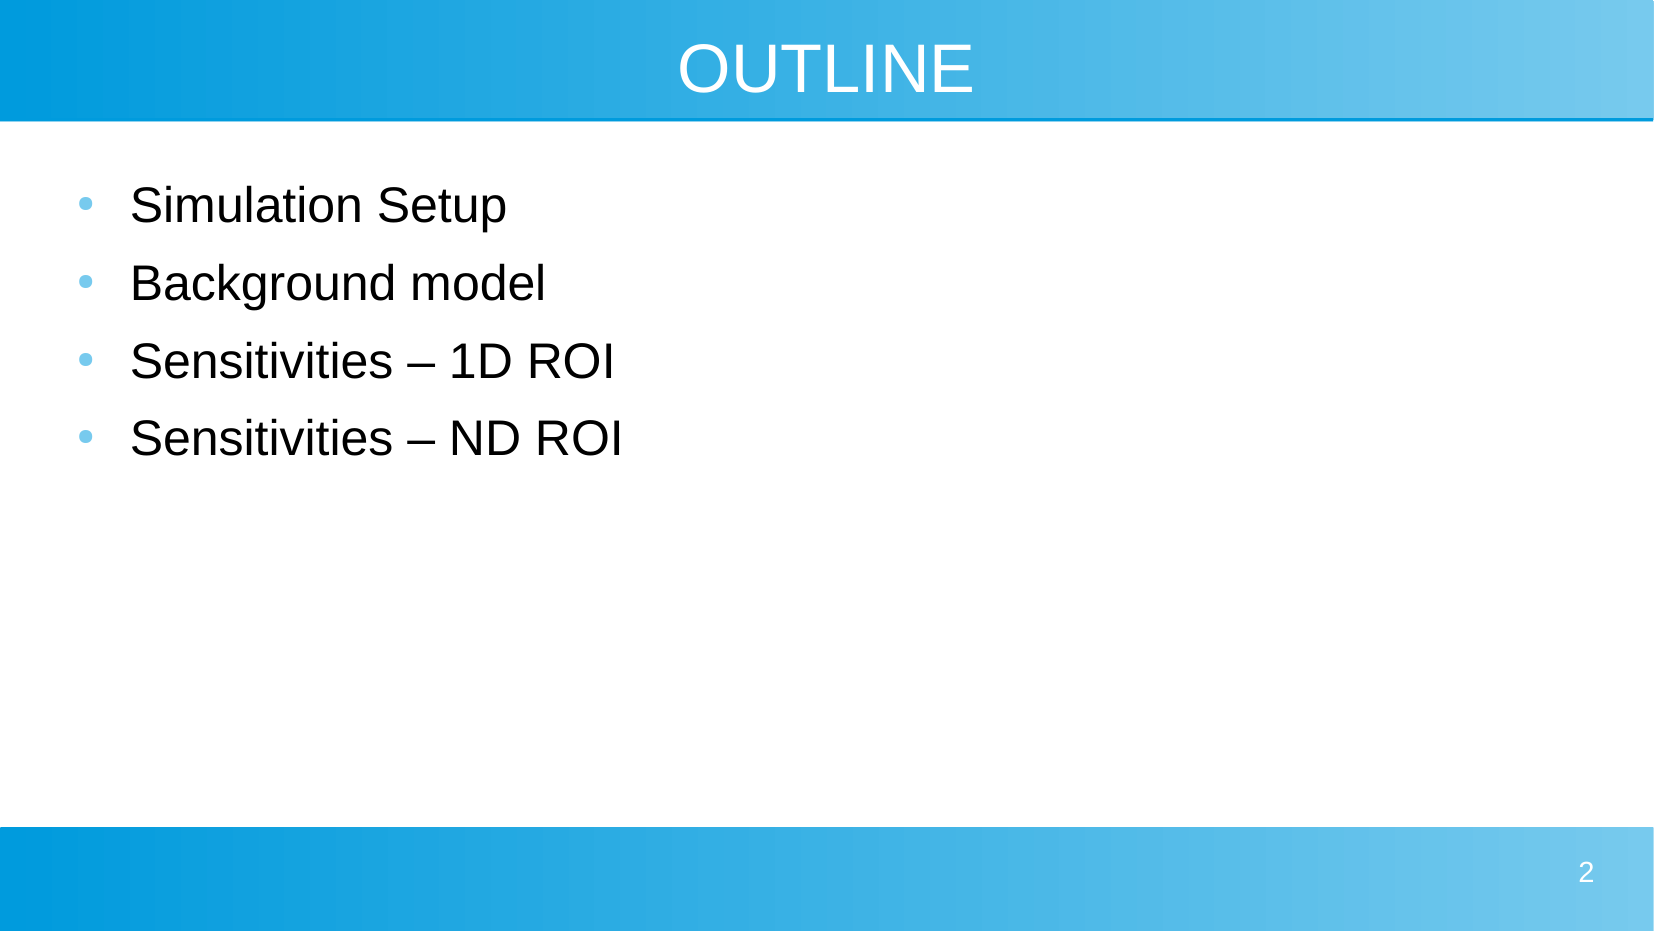

# OUTLINE
Simulation Setup
Background model
Sensitivities – 1D ROI
Sensitivities – ND ROI
2